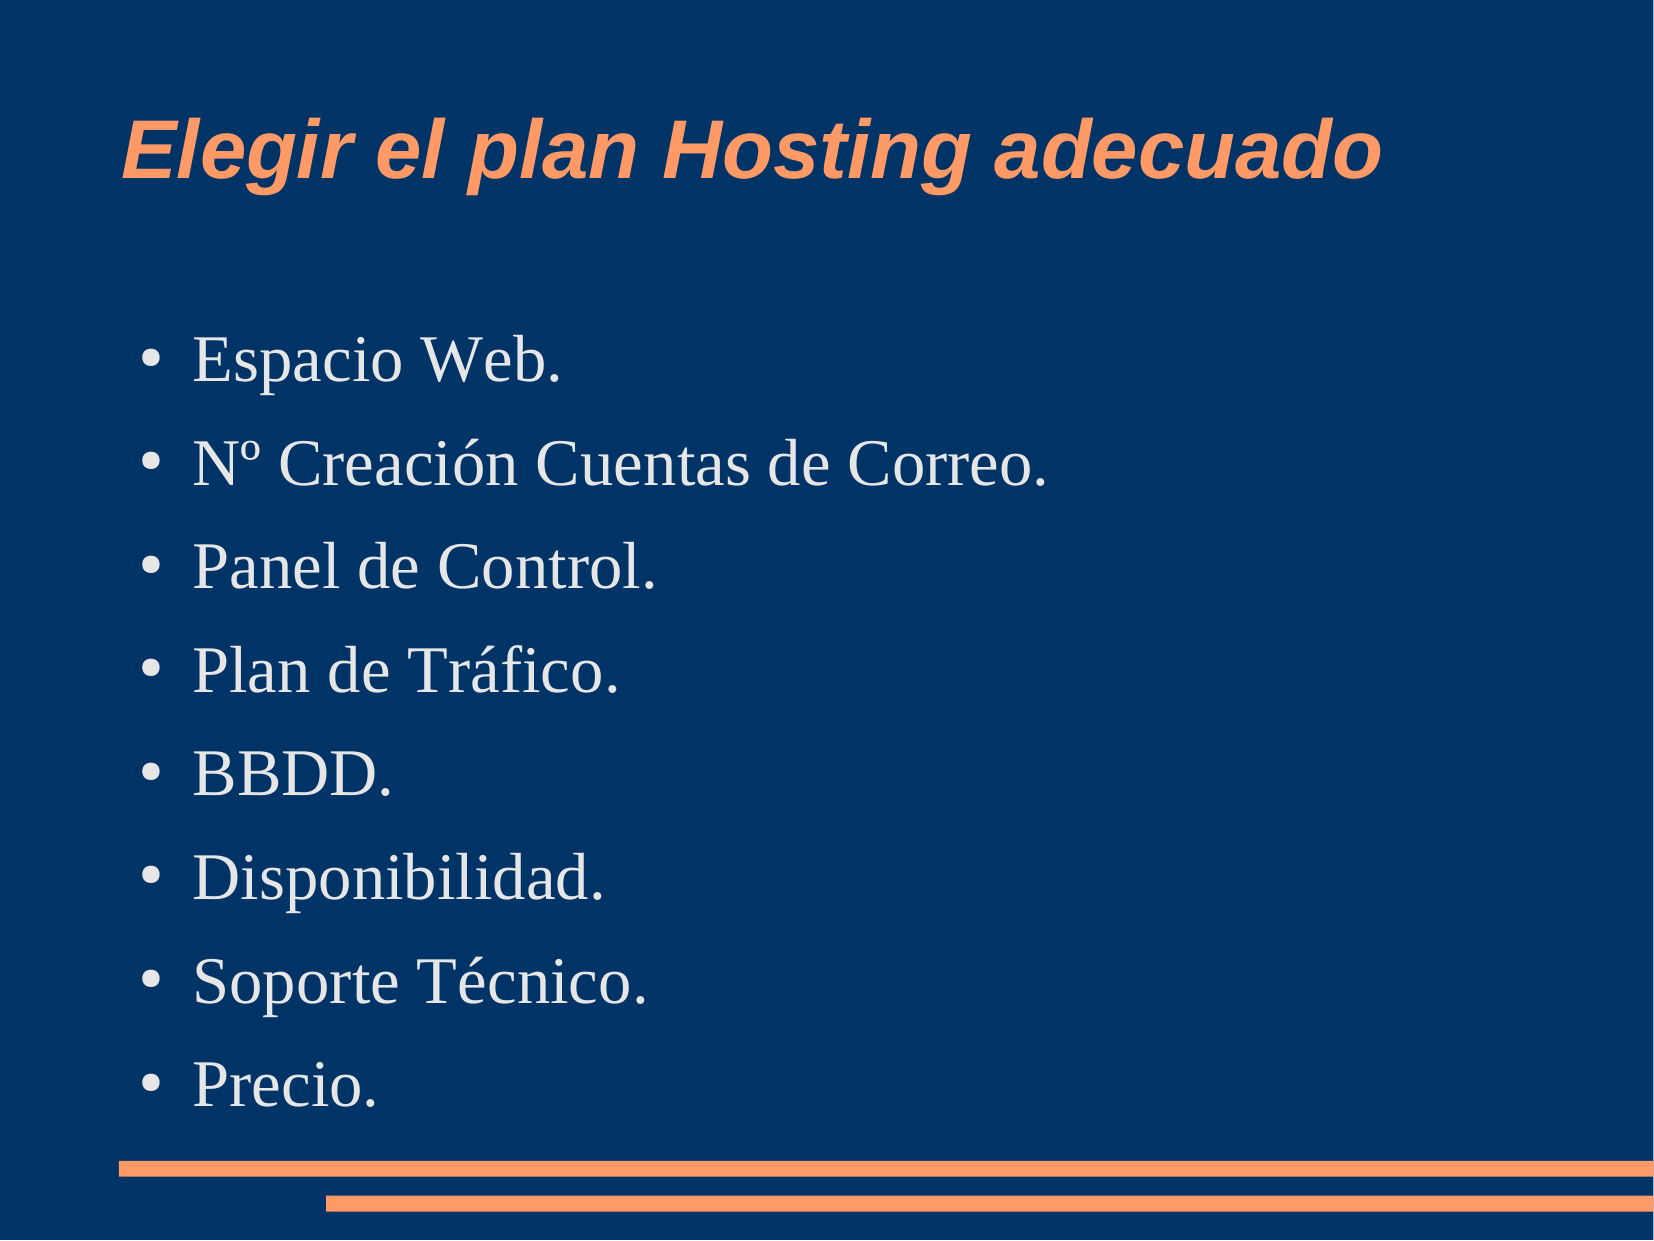

# Elegir el plan Hosting adecuado
Espacio Web.
Nº Creación Cuentas de Correo.
Panel de Control.
Plan de Tráfico.
BBDD.
Disponibilidad.
Soporte Técnico.
Precio.